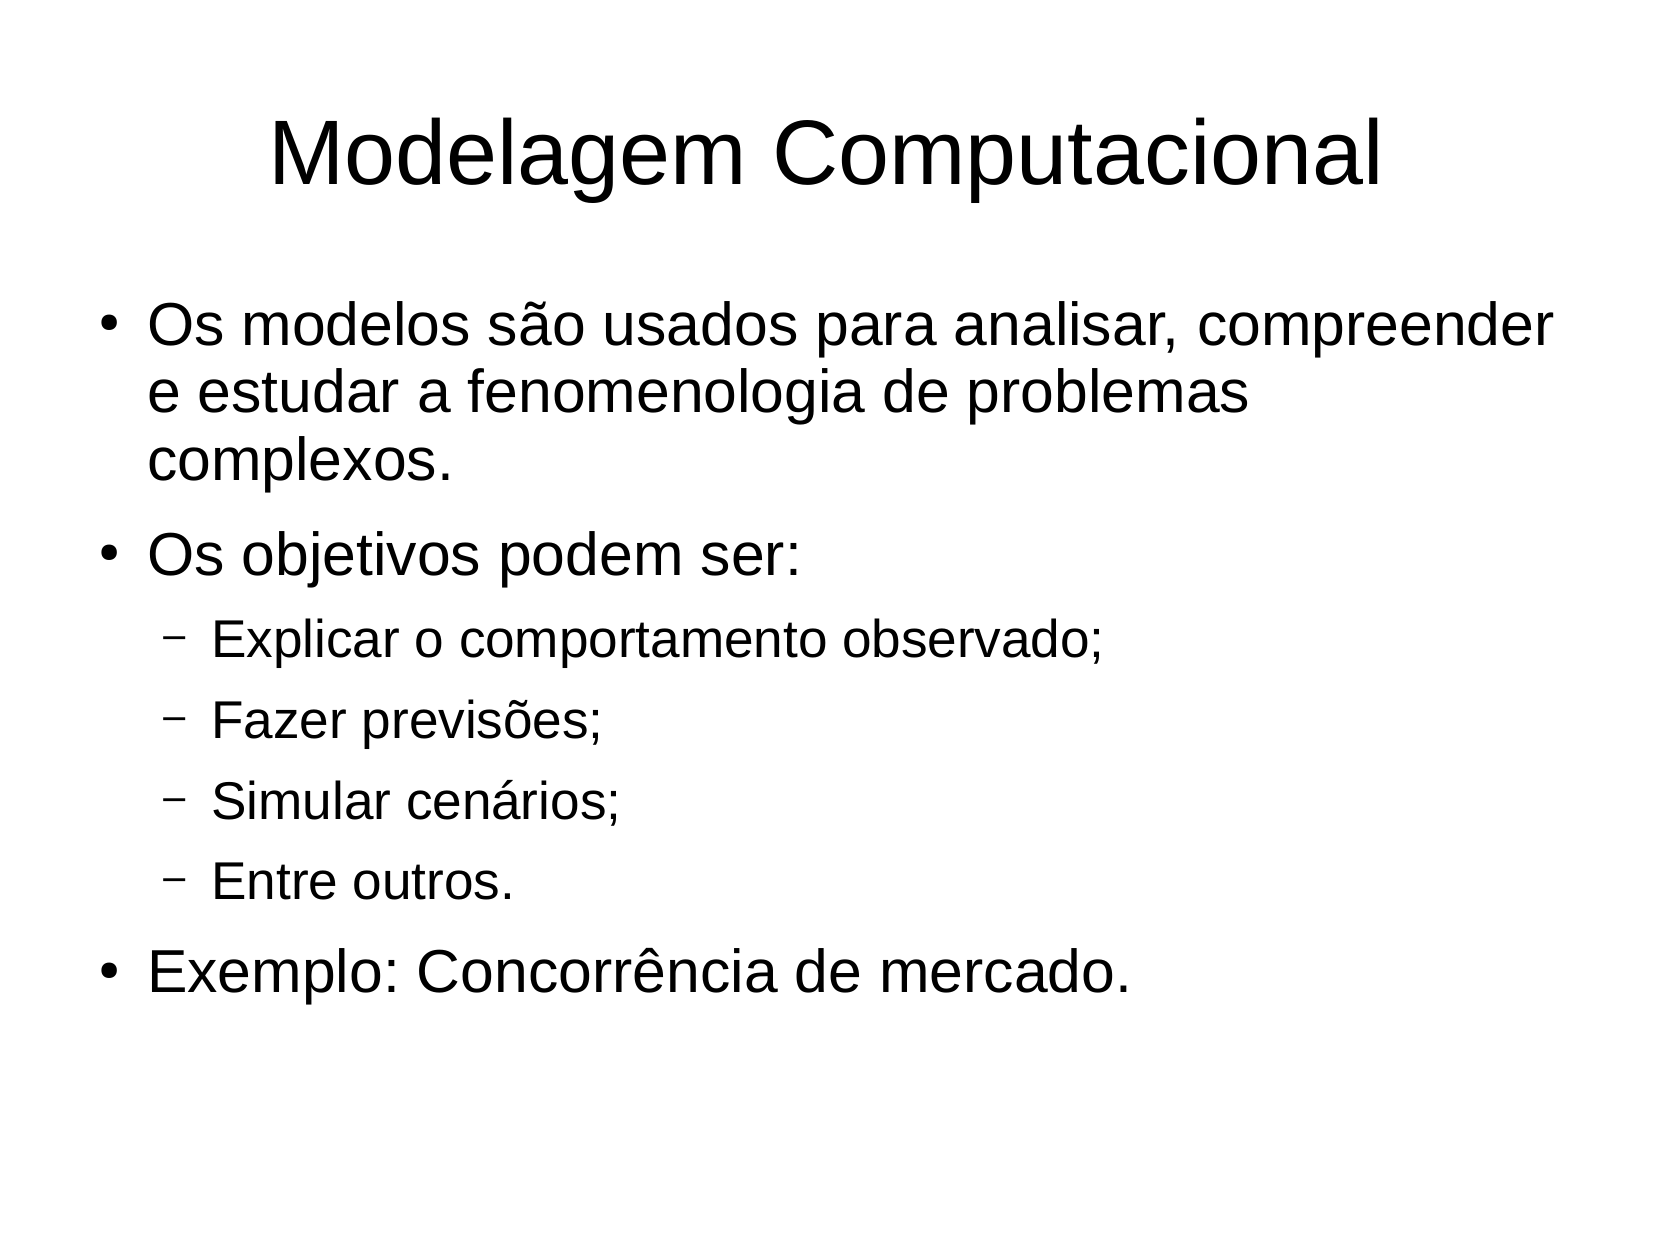

# Modelagem Computacional
Os modelos são usados para analisar, compreender e estudar a fenomenologia de problemas complexos.
Os objetivos podem ser:
Explicar o comportamento observado;
Fazer previsões;
Simular cenários;
Entre outros.
Exemplo: Concorrência de mercado.